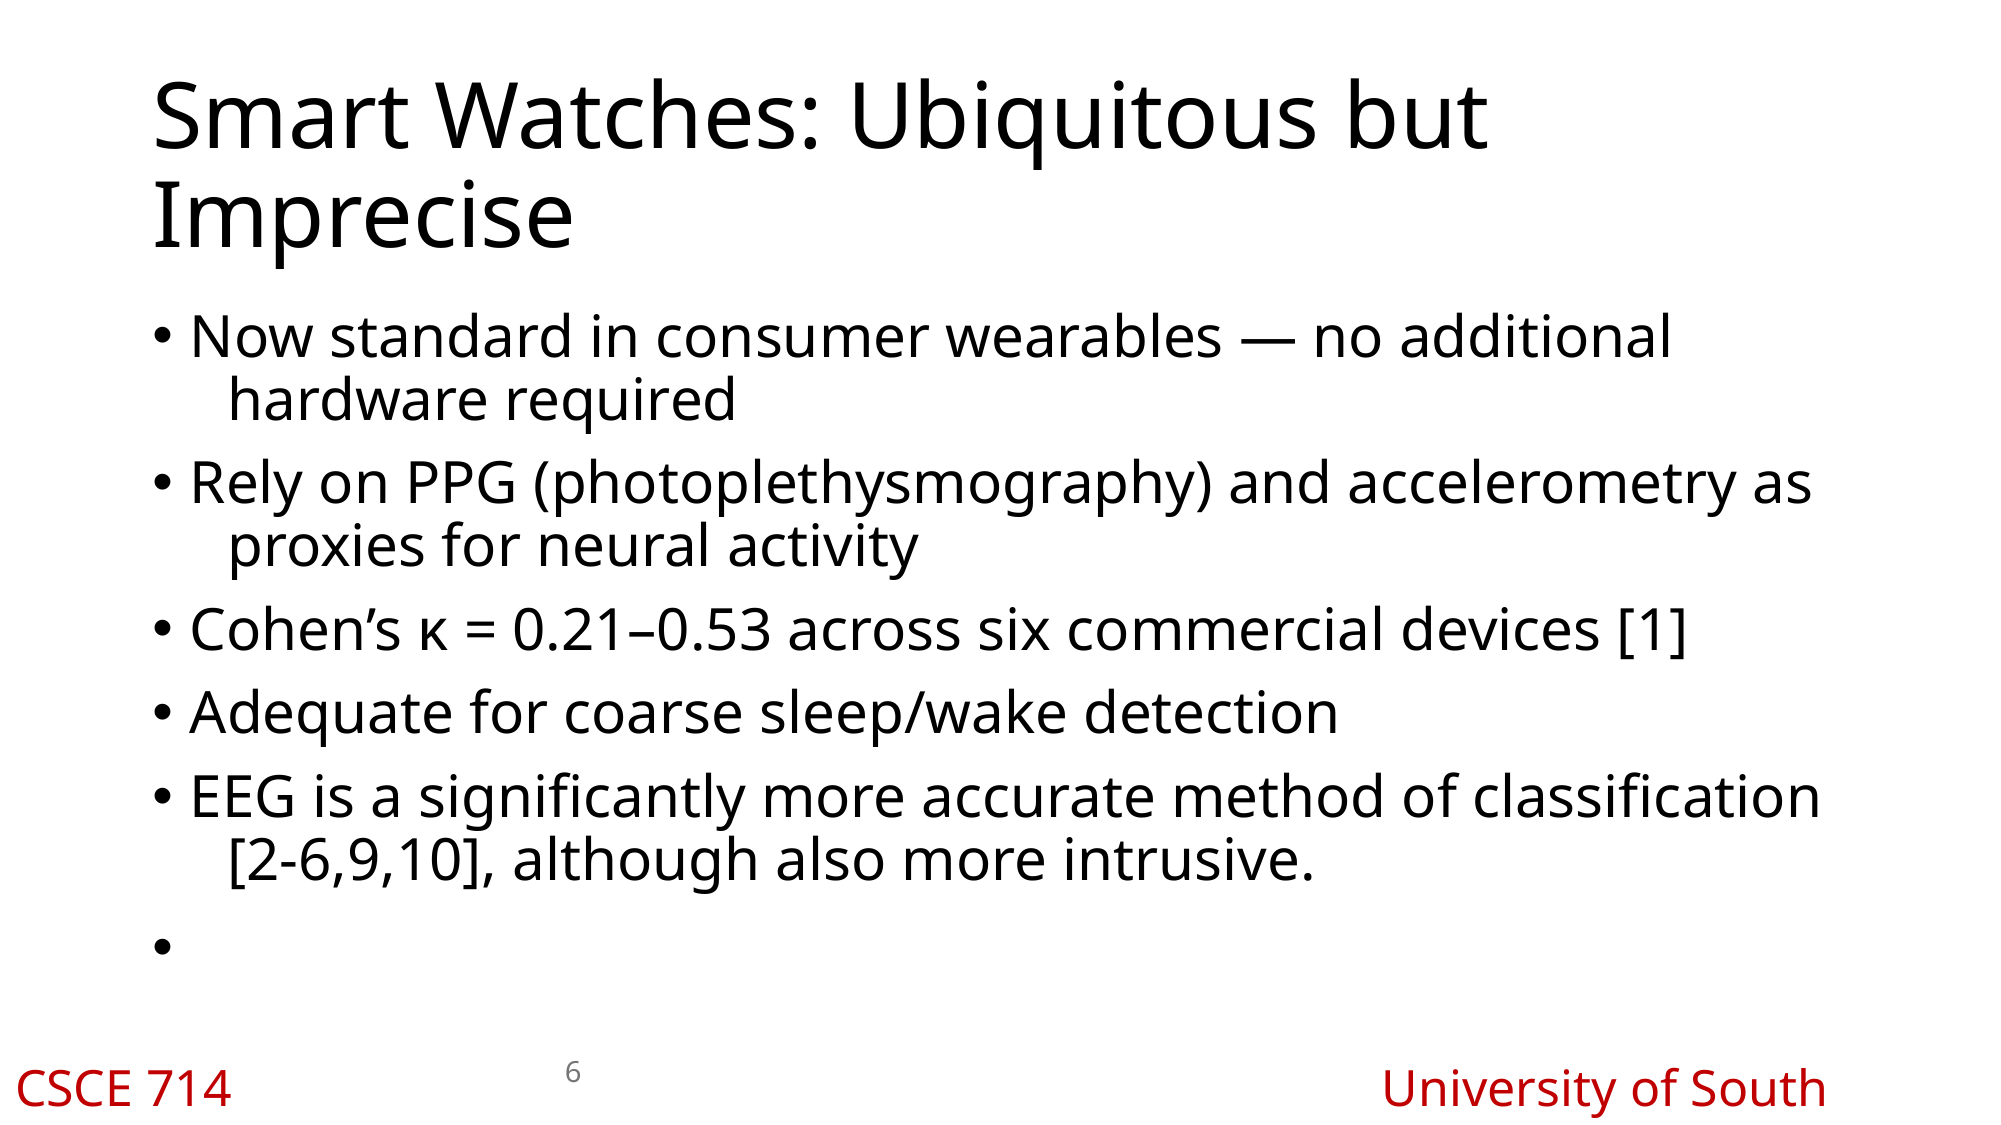

# Smart Watches: Ubiquitous but Imprecise
Now standard in consumer wearables — no additional hardware required
Rely on PPG (photoplethysmography) and accelerometry as proxies for neural activity
Cohen’s κ = 0.21–0.53 across six commercial devices [1]
Adequate for coarse sleep/wake detection
EEG is a significantly more accurate method of classification [2-6,9,10], although also more intrusive.
6
CSCE 714
University of South Carolina